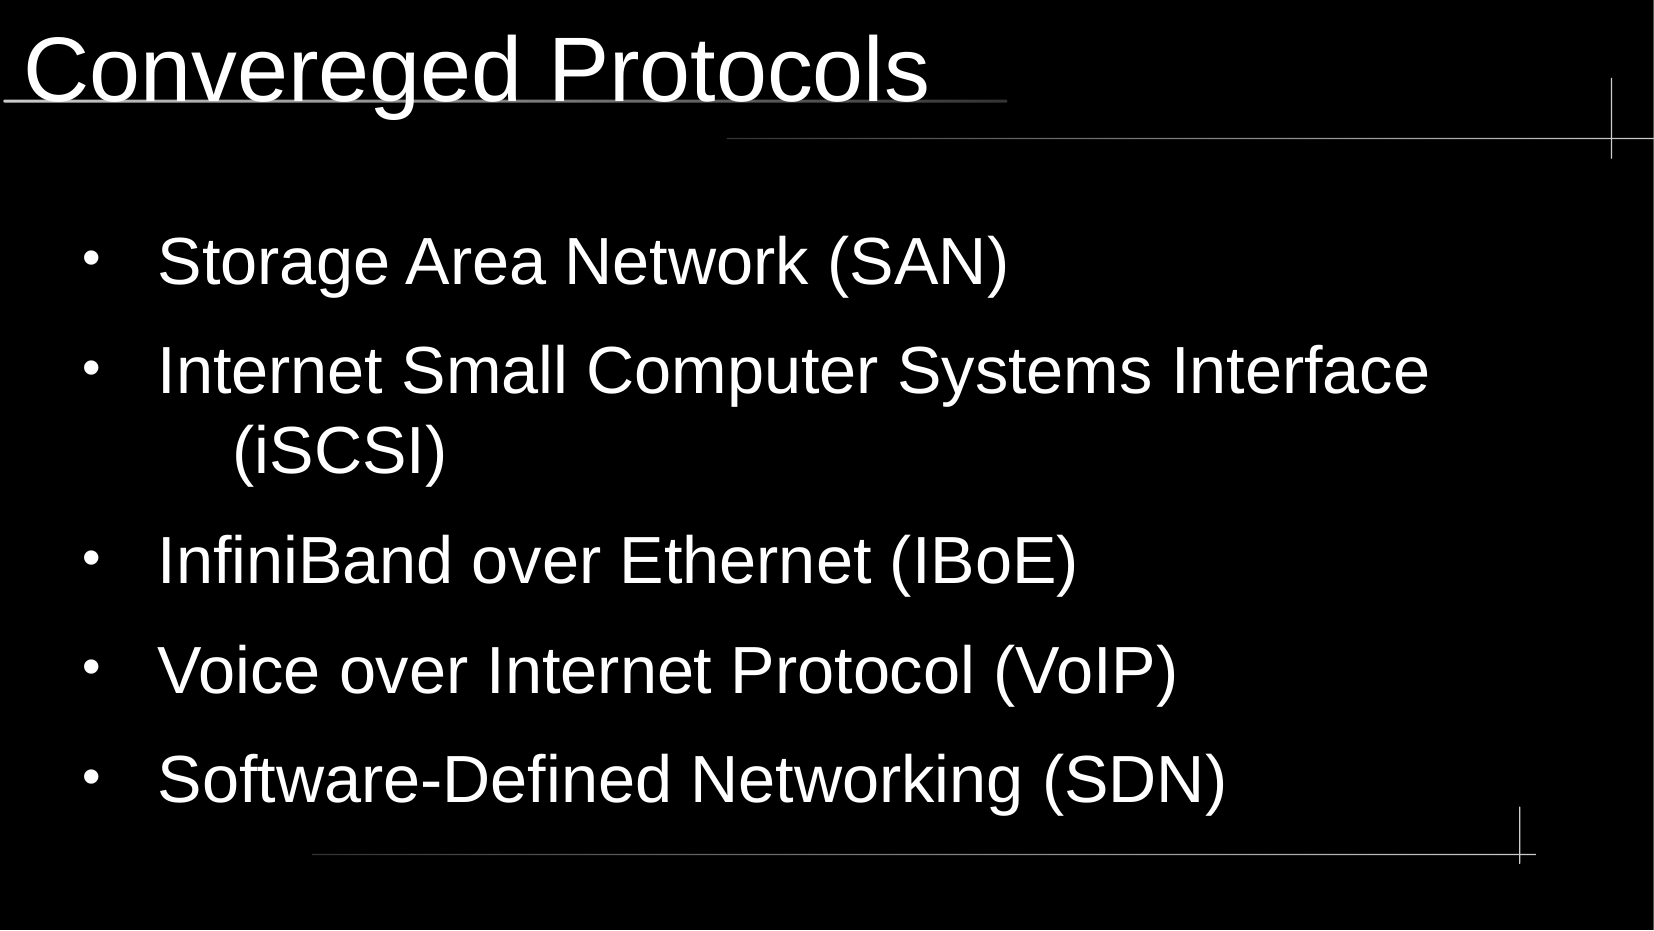

# Convereged Protocols
Storage Area Network (SAN)
Internet Small Computer Systems Interface (iSCSI)
InfiniBand over Ethernet (IBoE)
Voice over Internet Protocol (VoIP)
Software-Defined Networking (SDN)